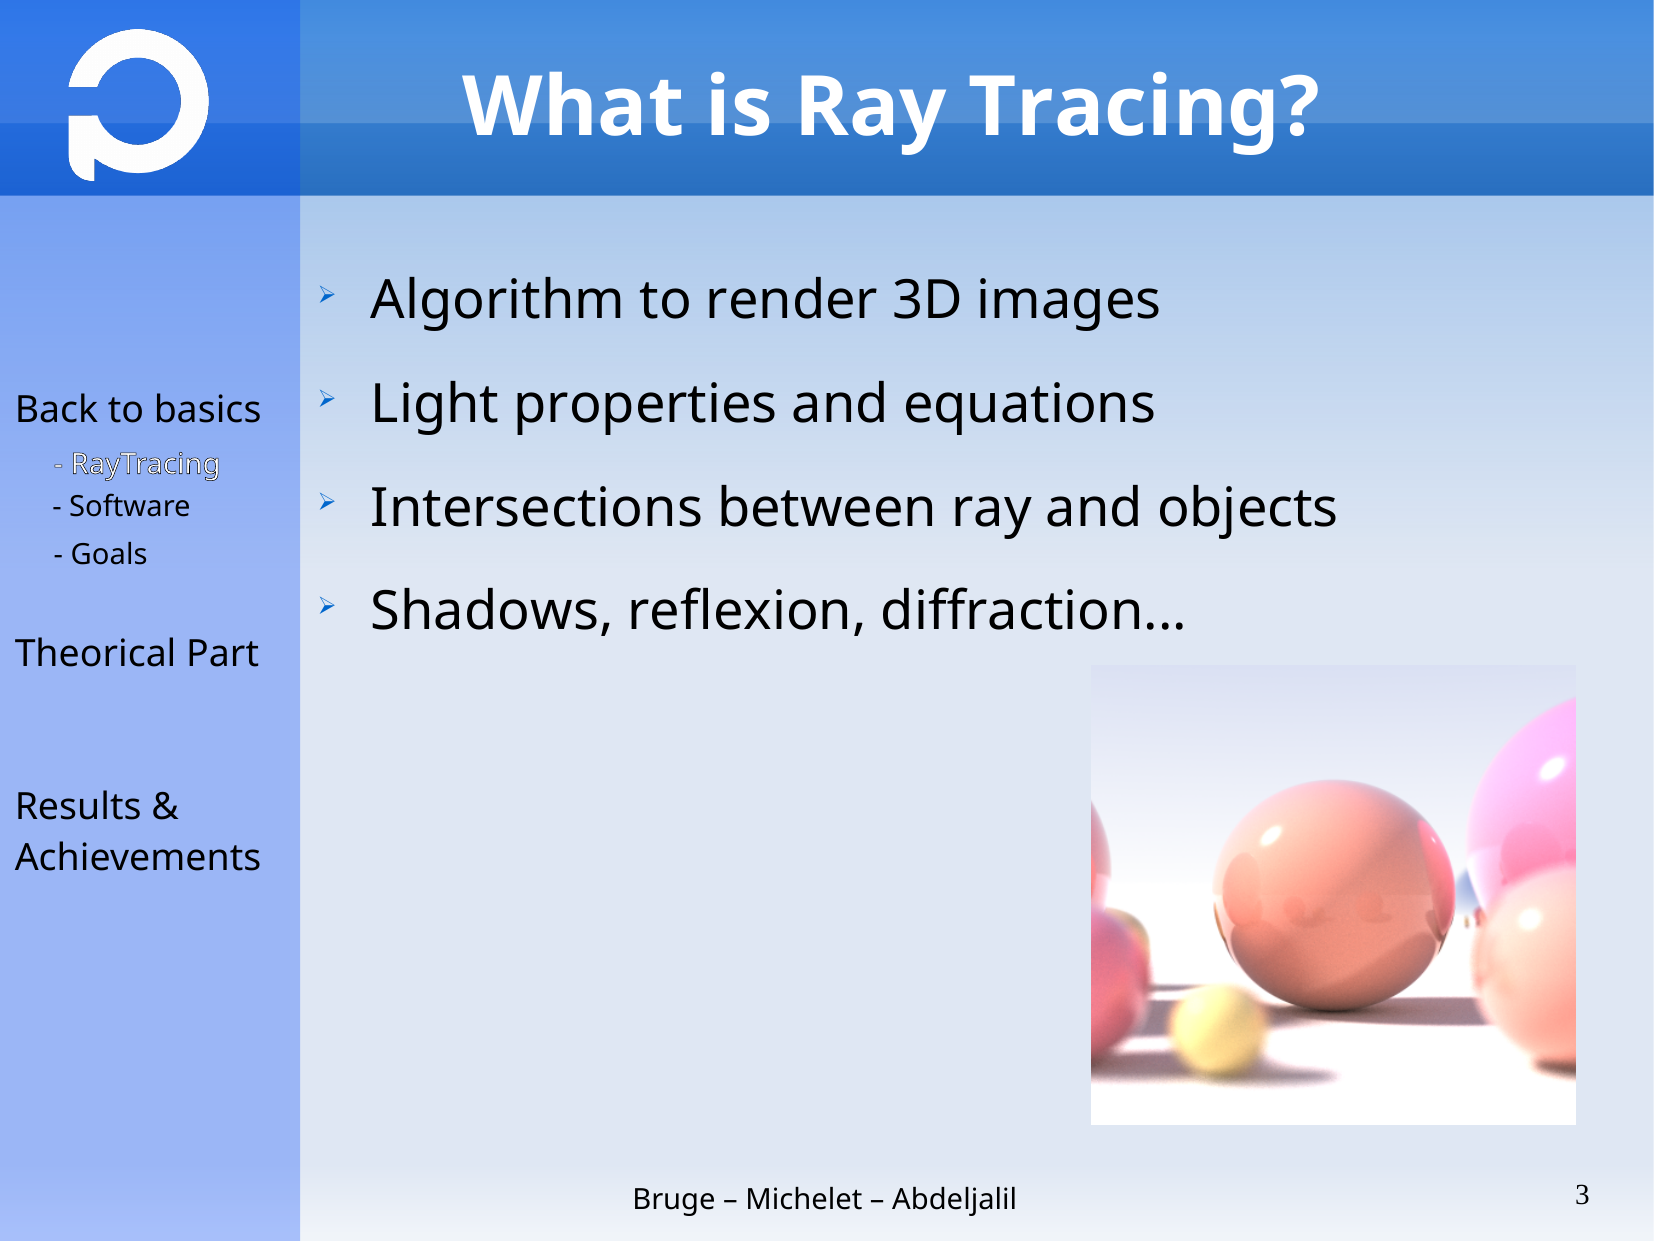

Back to basics
 - RayTracing
 - Software
 - Goals
Theorical Part
Results & Achievements
# What is Ray Tracing?
Algorithm to render 3D images
Light properties and equations
Intersections between ray and objects
Shadows, reflexion, diffraction...
Bruge – Michelet – Abdeljalil